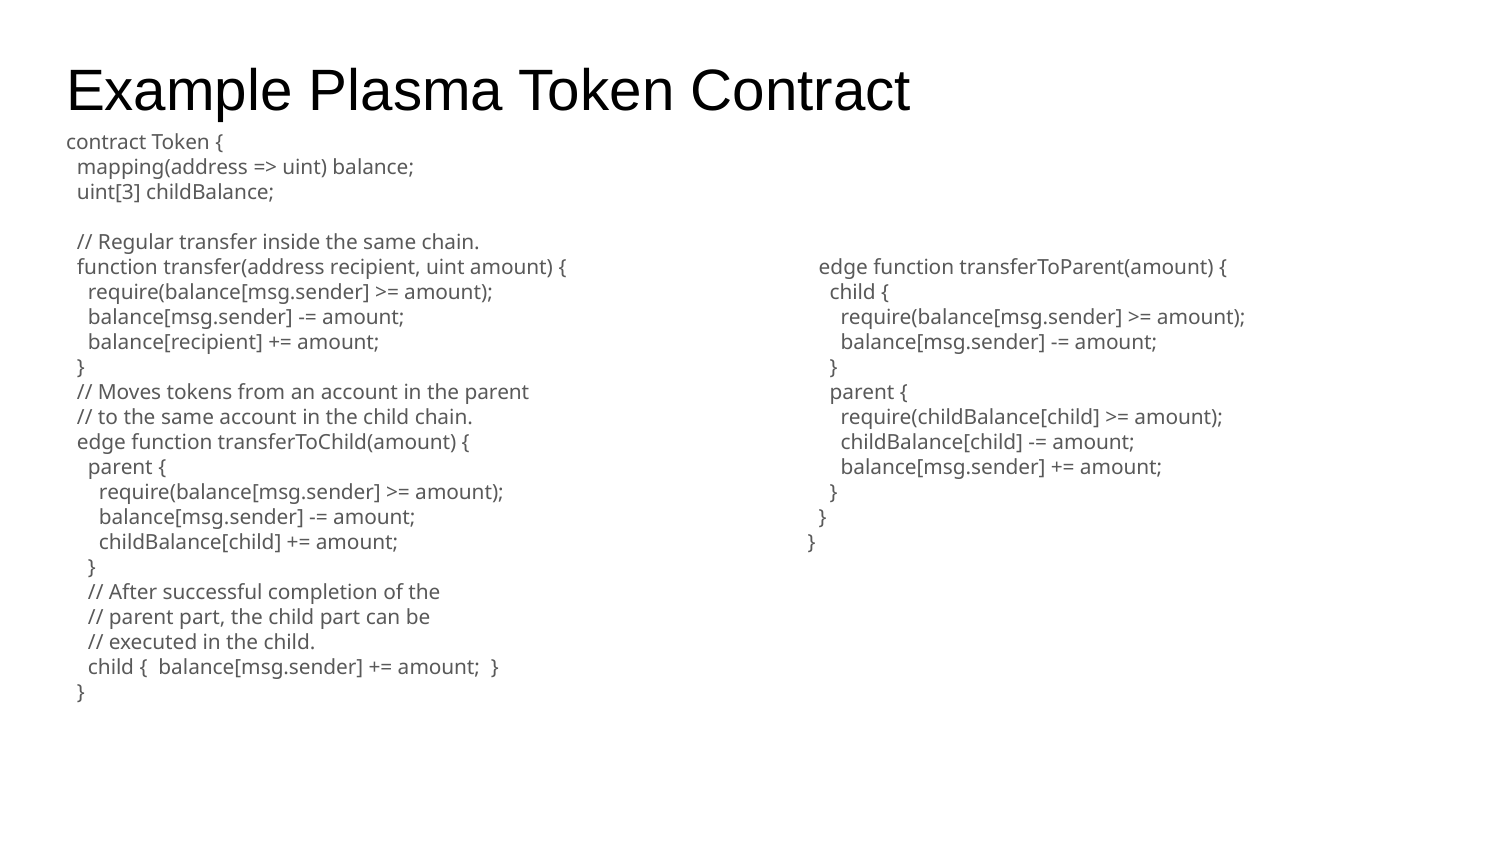

# Example Plasma Token Contract
contract Token {
 mapping(address => uint) balance;
 uint[3] childBalance;
 // Regular transfer inside the same chain.
 function transfer(address recipient, uint amount) {
 require(balance[msg.sender] >= amount);
 balance[msg.sender] -= amount;
 balance[recipient] += amount;
 }
 // Moves tokens from an account in the parent
 // to the same account in the child chain.
 edge function transferToChild(amount) {
 parent {
 require(balance[msg.sender] >= amount);
 balance[msg.sender] -= amount;
 childBalance[child] += amount;
 }
 // After successful completion of the
 // parent part, the child part can be
 // executed in the child.
 child { balance[msg.sender] += amount; }
 }
 edge function transferToParent(amount) {
 child {
 require(balance[msg.sender] >= amount);
 balance[msg.sender] -= amount;
 }
 parent {
 require(childBalance[child] >= amount);
 childBalance[child] -= amount;
 balance[msg.sender] += amount;
 }
 }
}